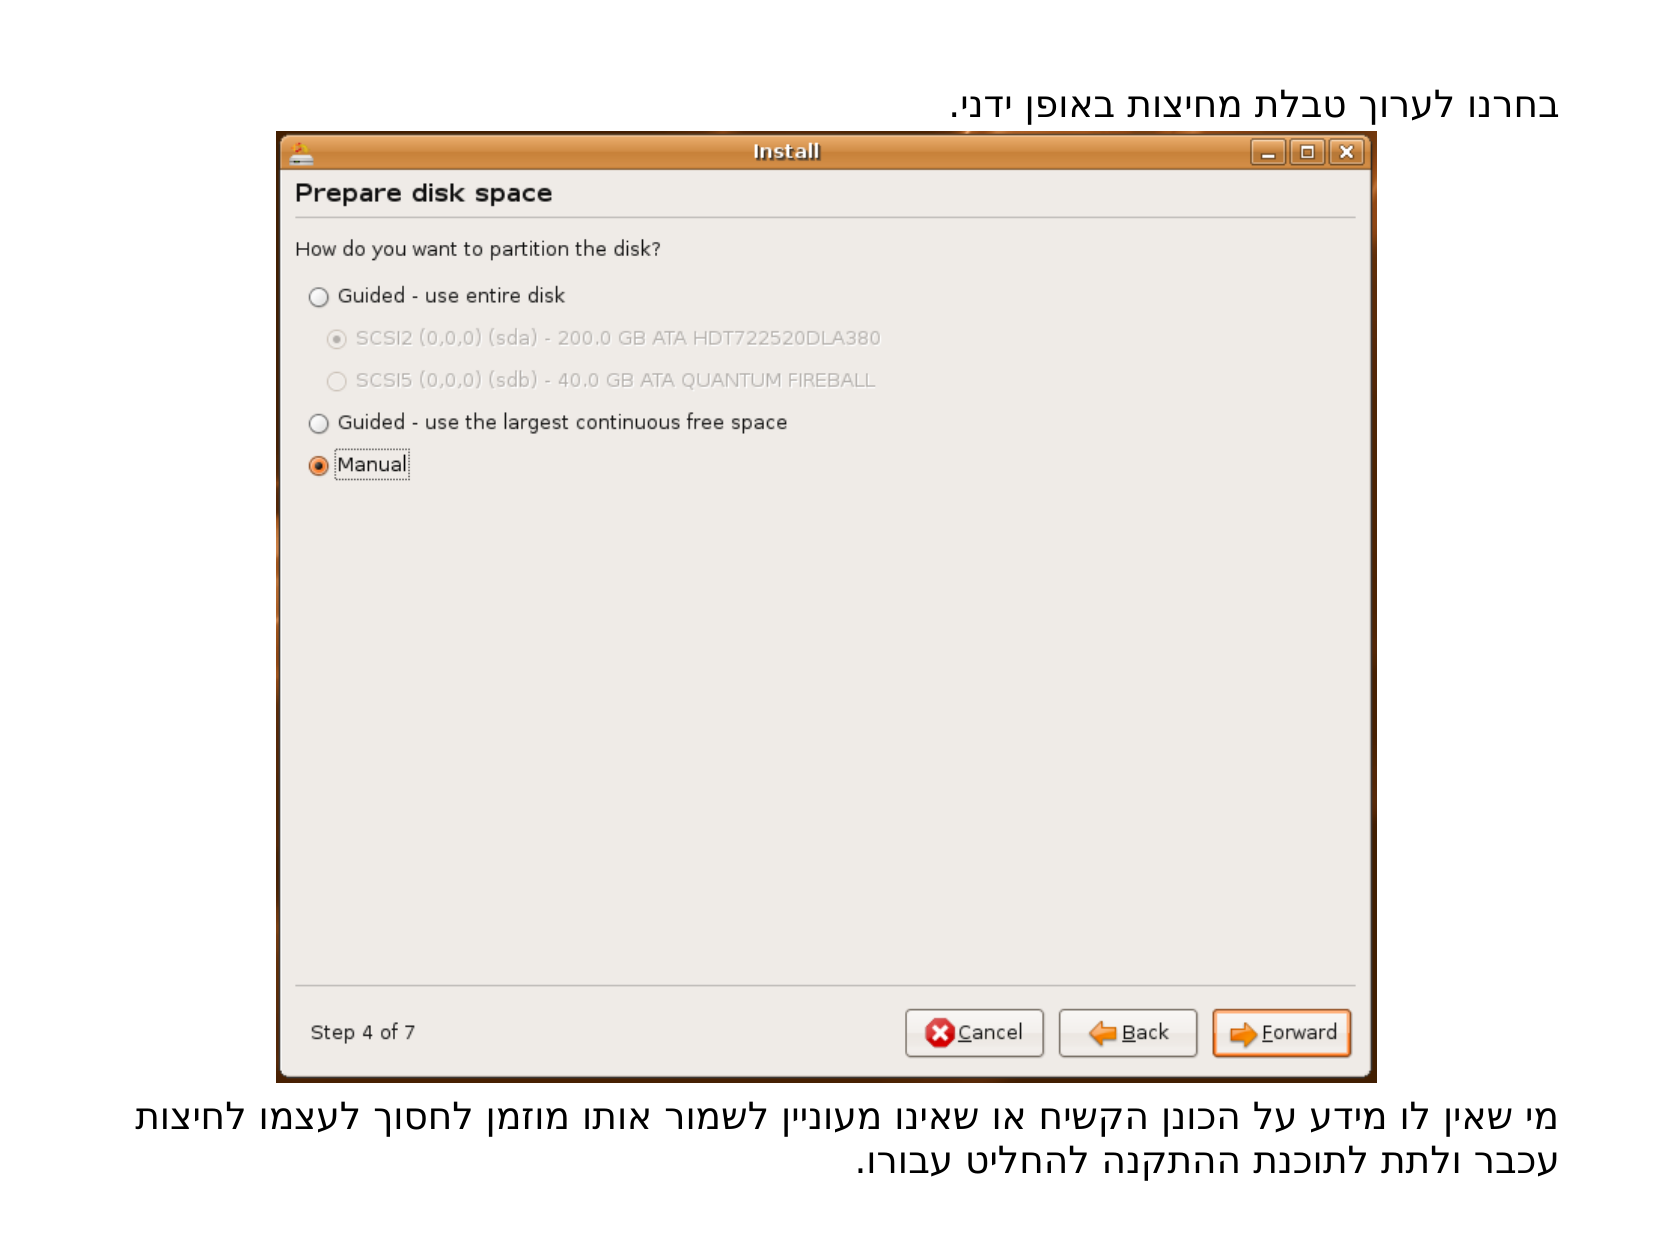

בחרנו לערוך טבלת מחיצות באופן ידני.
מי שאין לו מידע על הכונן הקשיח או שאינו מעוניין לשמור אותו מוזמן לחסוך לעצמו לחיצות עכבר ולתת לתוכנת ההתקנה להחליט עבורו.